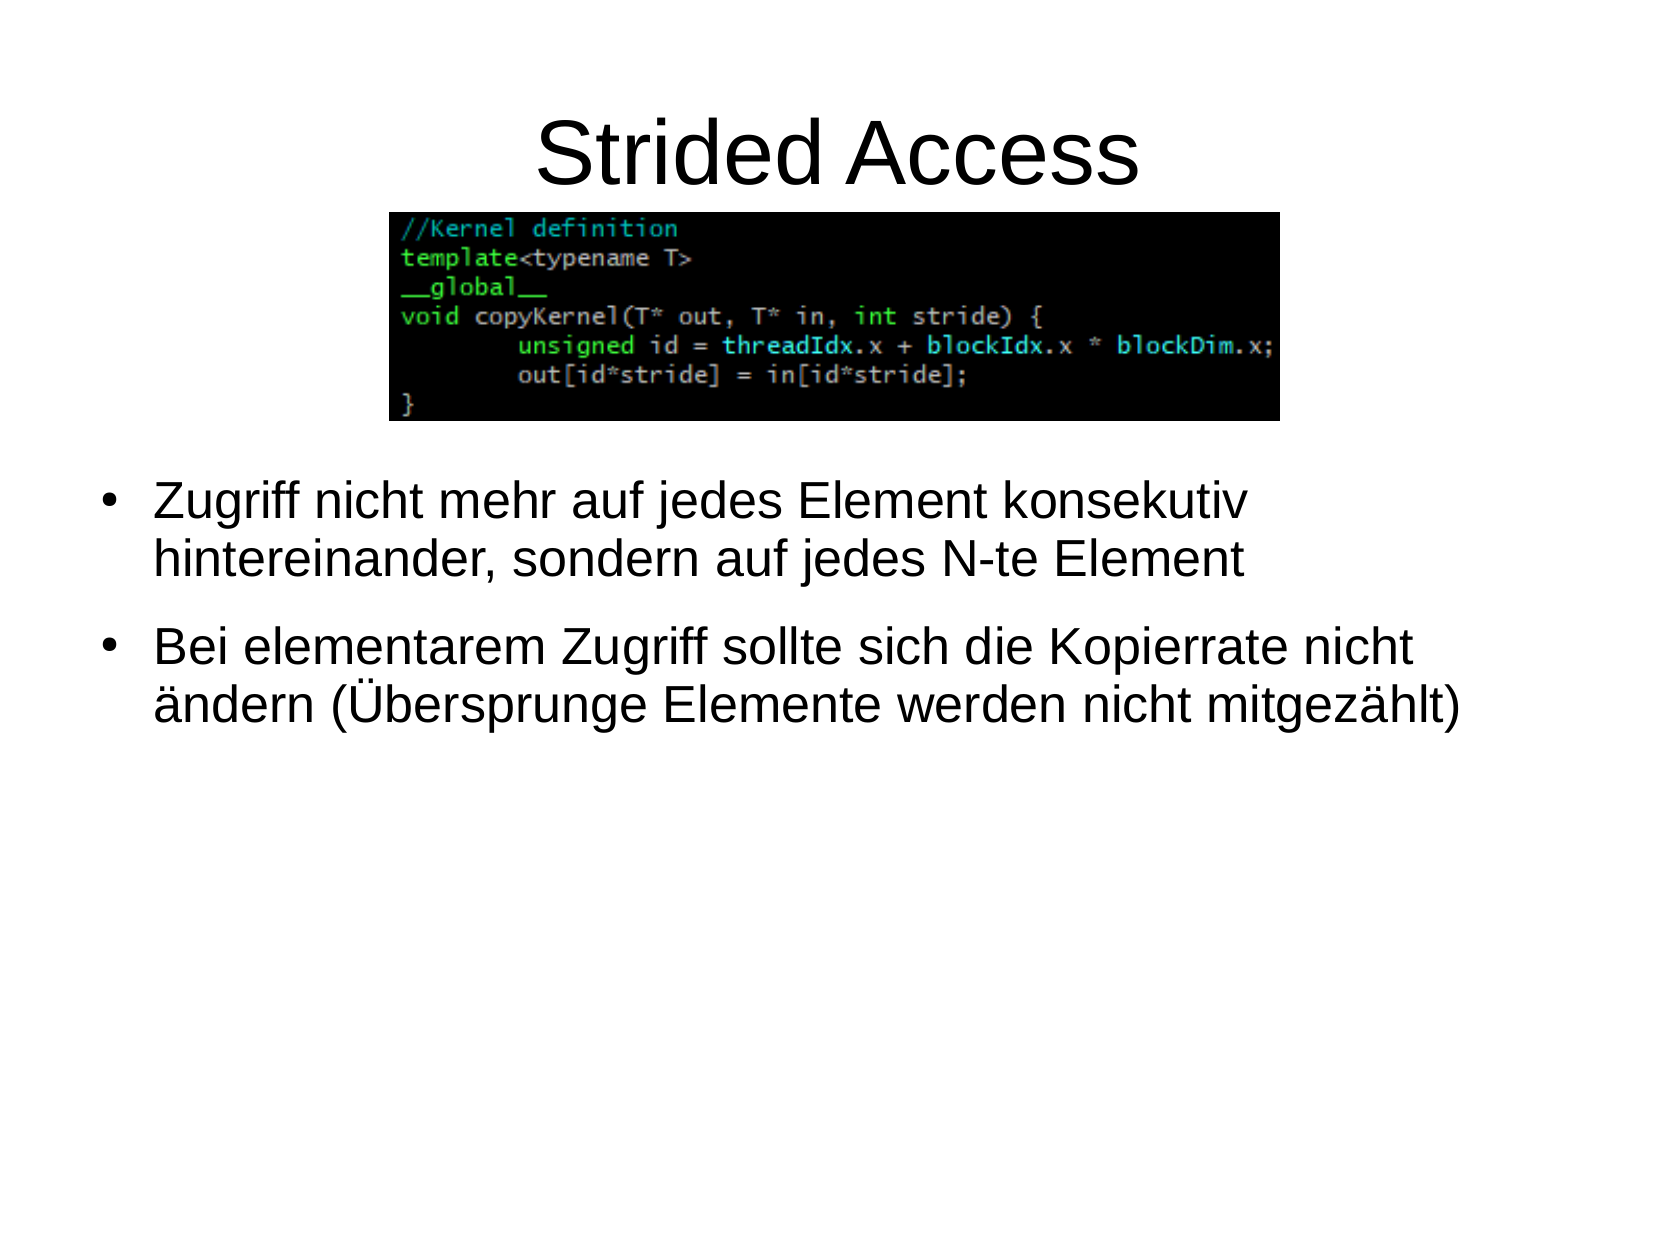

# Strided Access
Zugriff nicht mehr auf jedes Element konsekutiv hintereinander, sondern auf jedes N-te Element
Bei elementarem Zugriff sollte sich die Kopierrate nicht ändern (Übersprunge Elemente werden nicht mitgezählt)